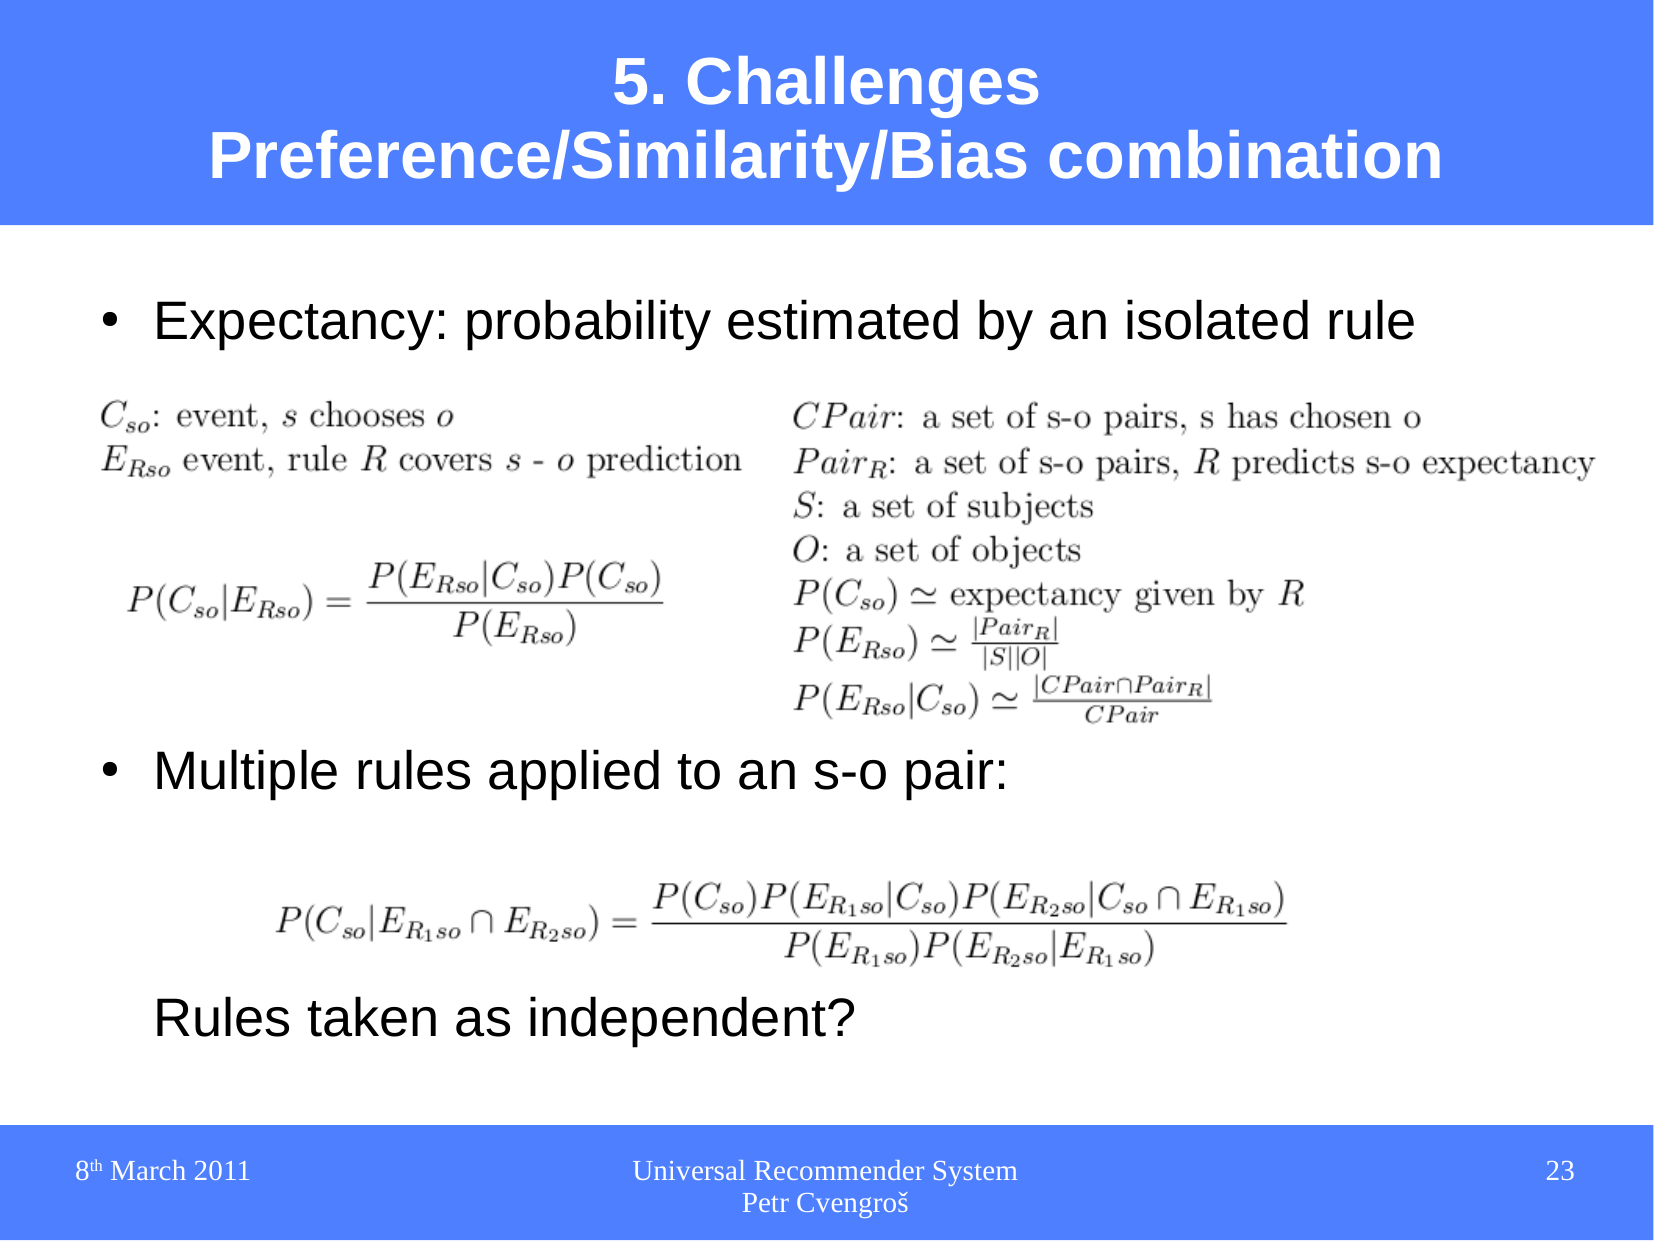

# 5. Challenges Preference/Similarity/Bias combination
Expectancy: probability estimated by an isolated rule
Multiple rules applied to an s-o pair:
Rules taken as independent?
23